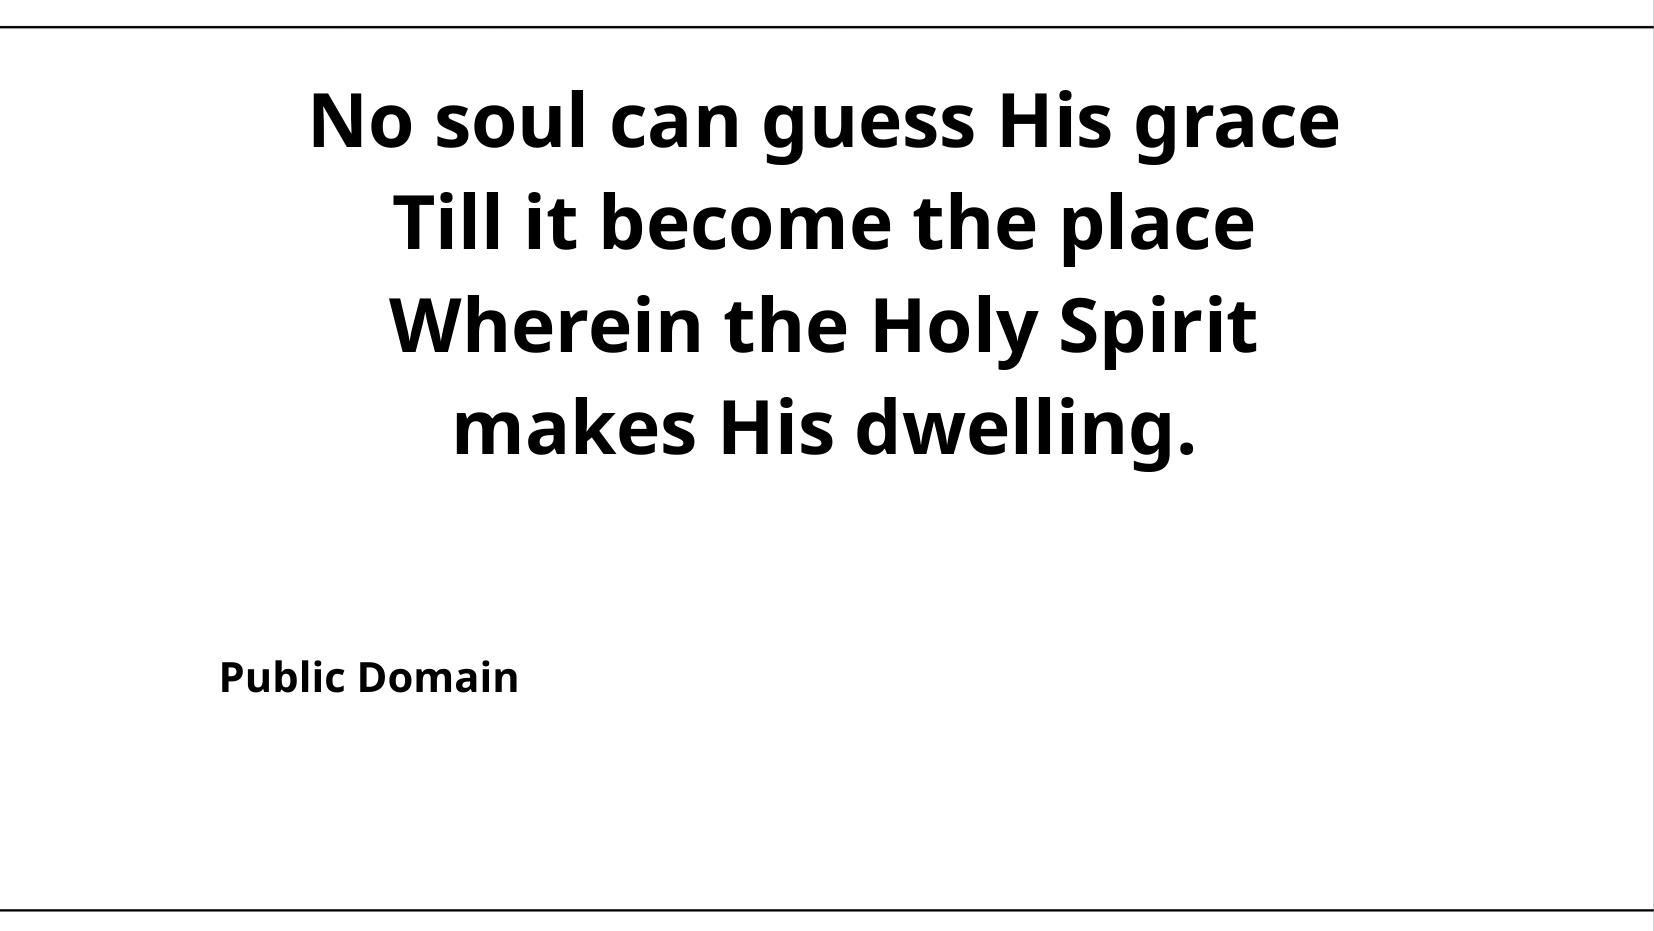

No soul can guess His grace
Till it become the place
Wherein the Holy Spirit
makes His dwelling.
 Public Domain